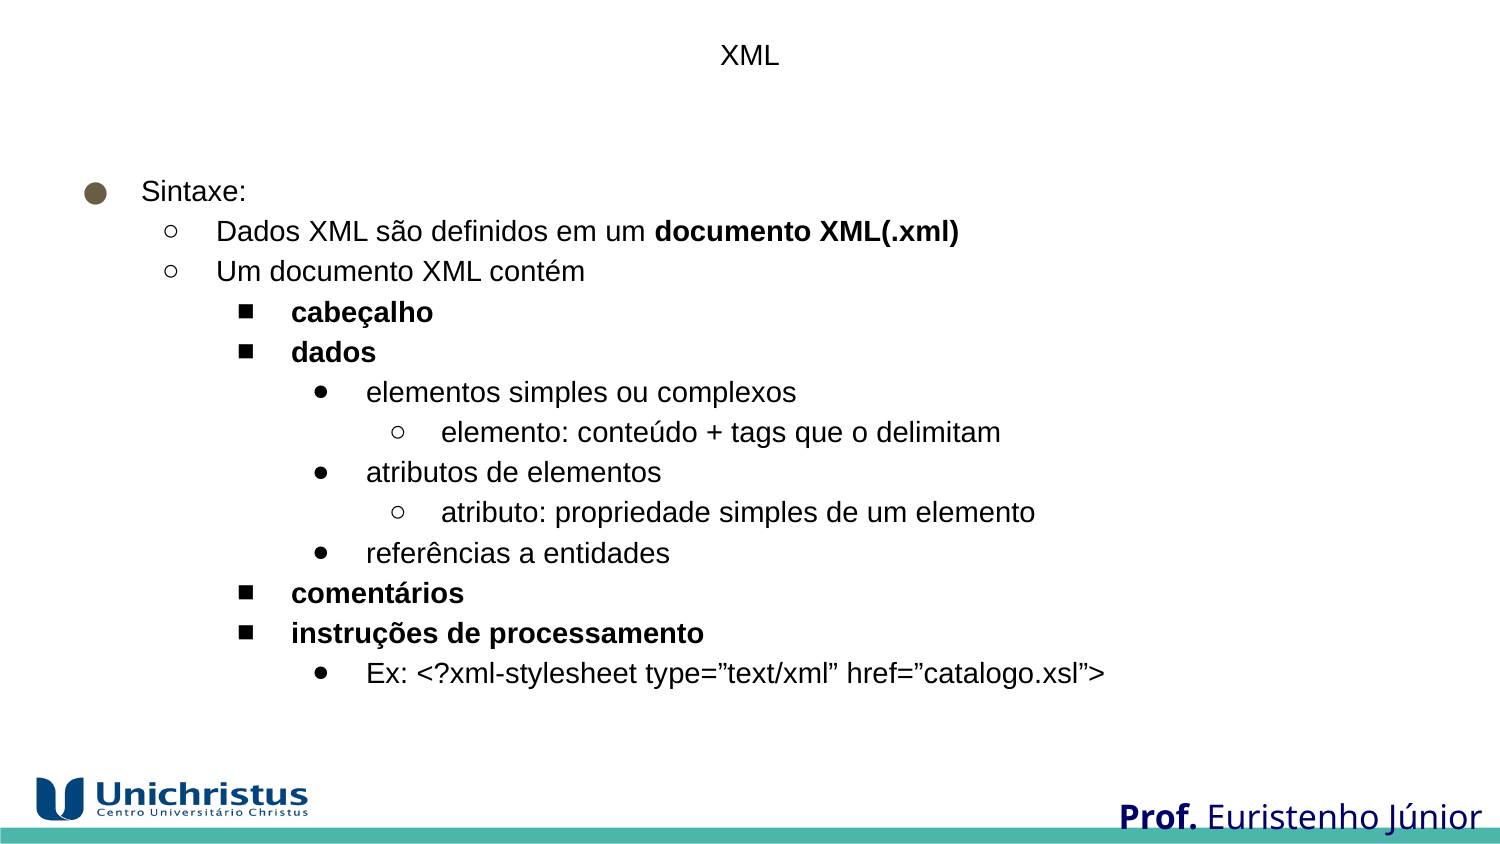

# XML
Sintaxe:
Dados XML são definidos em um documento XML(.xml)
Um documento XML contém
cabeçalho
dados
elementos simples ou complexos
elemento: conteúdo + tags que o delimitam
atributos de elementos
atributo: propriedade simples de um elemento
referências a entidades
comentários
instruções de processamento
Ex: <?xml-stylesheet type=”text/xml” href=”catalogo.xsl”>